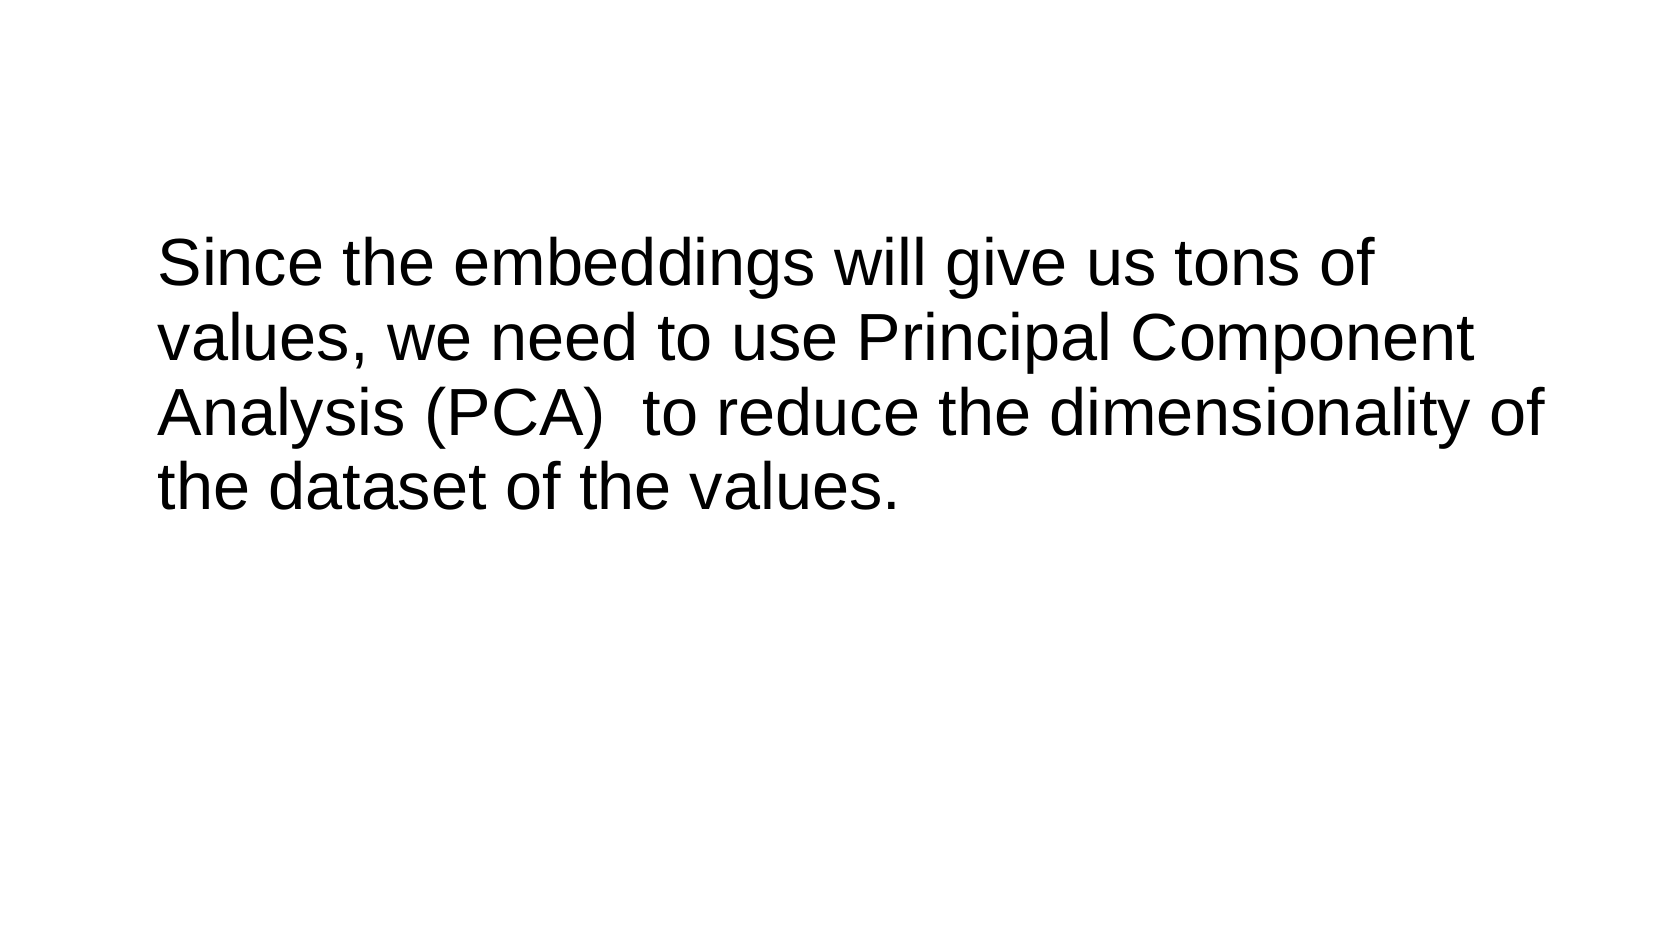

# Since the embeddings will give us tons of values, we need to use Principal Component Analysis (PCA) to reduce the dimensionality of the dataset of the values.